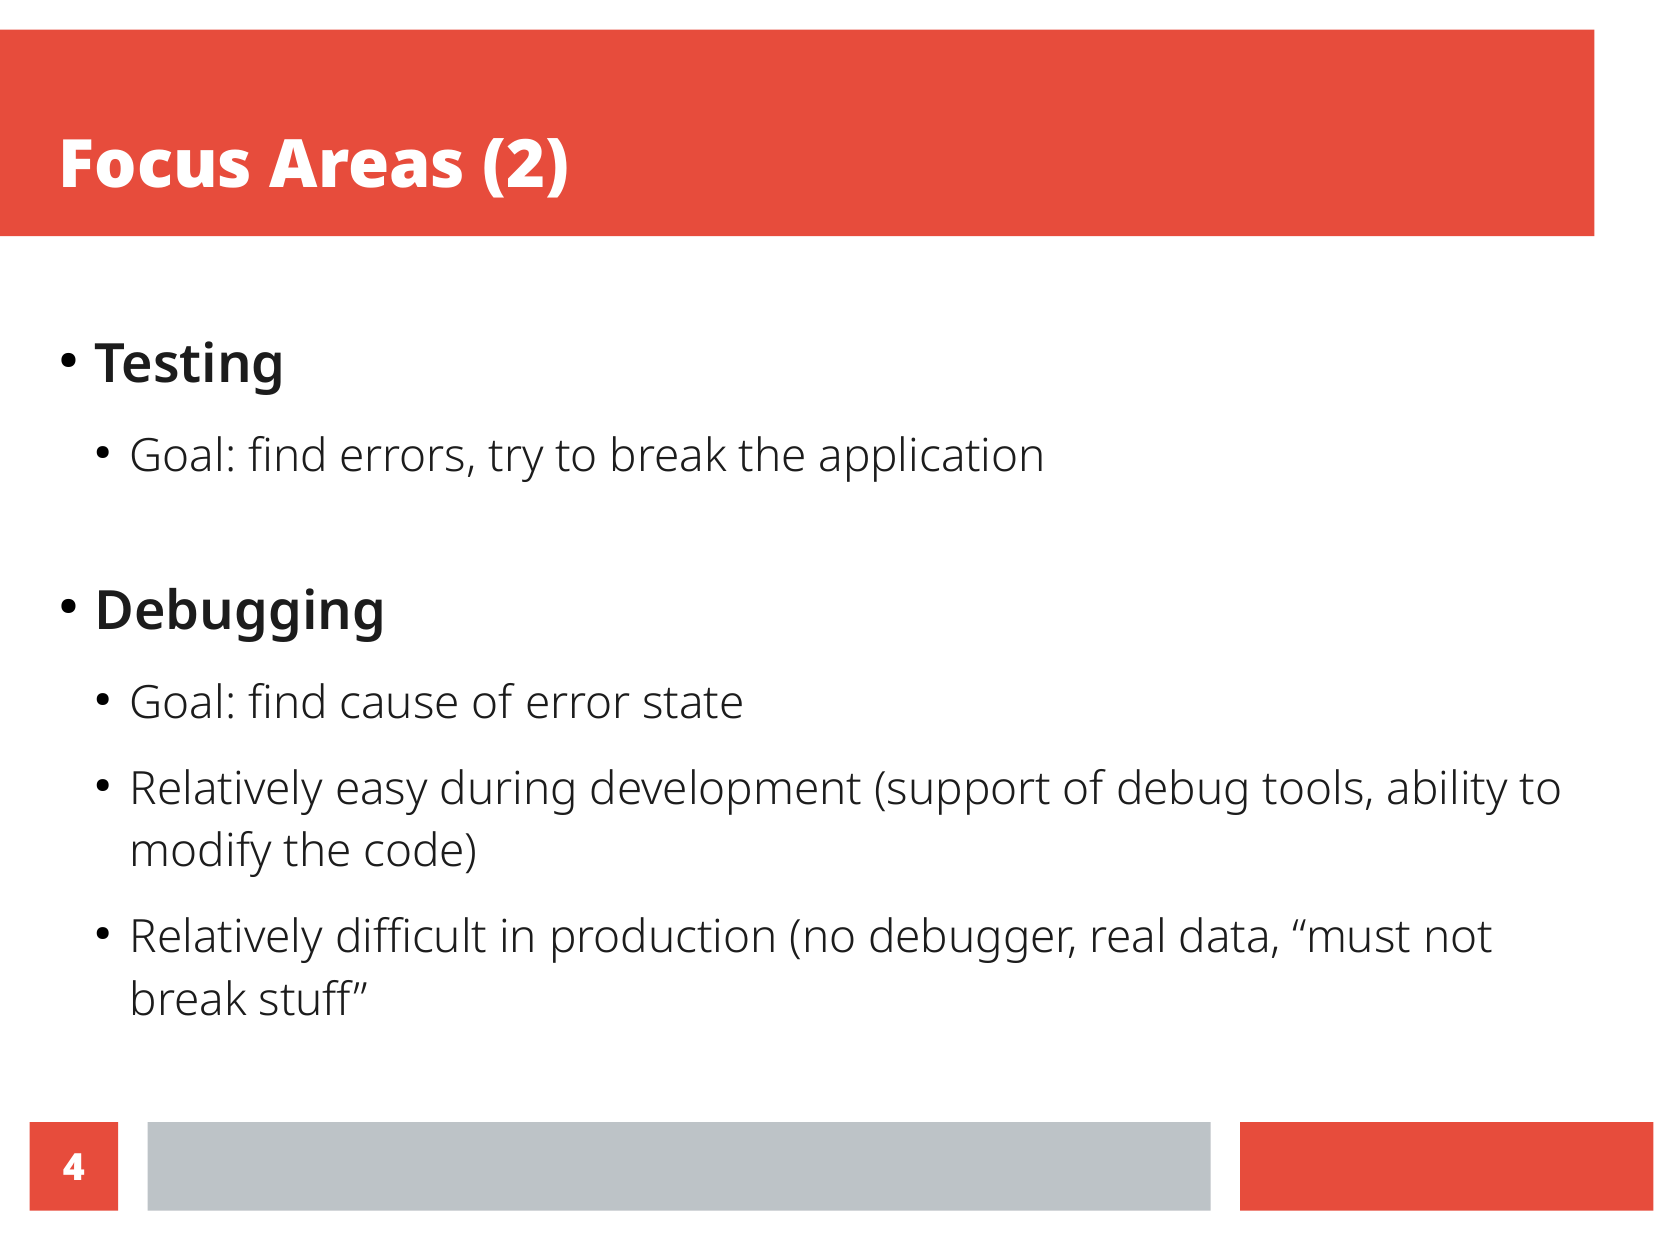

# Focus Areas (2)
Testing
Goal: find errors, try to break the application
Debugging
Goal: find cause of error state
Relatively easy during development (support of debug tools, ability to modify the code)
Relatively difficult in production (no debugger, real data, “must not break stuff”
4